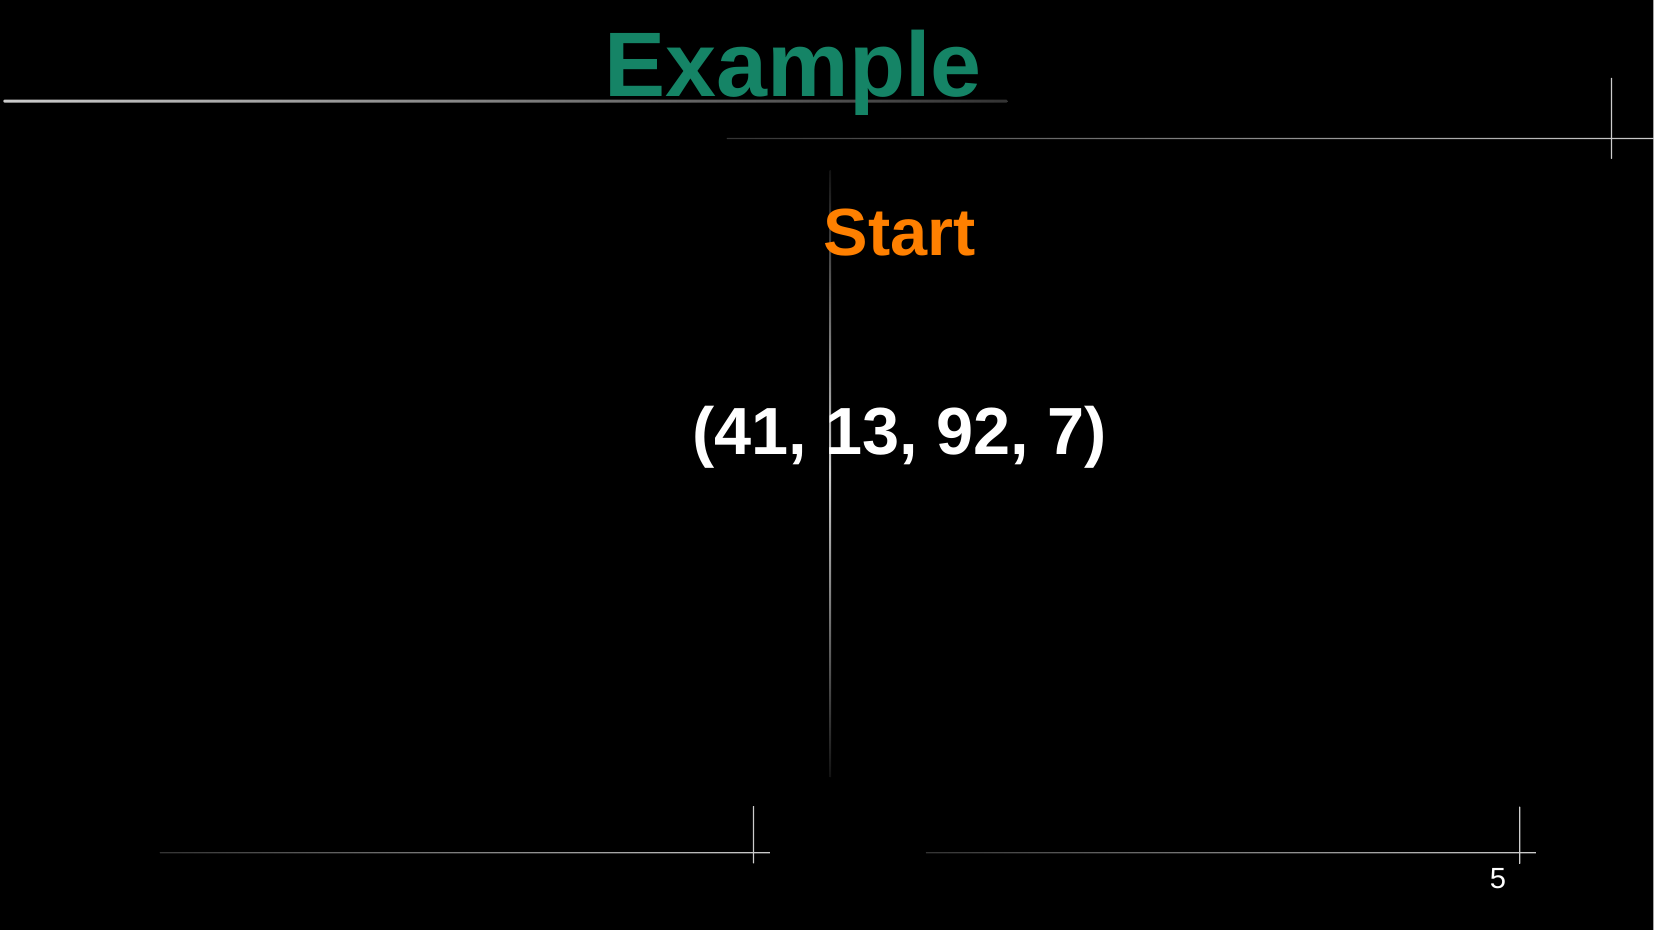

# Example
Start
(41, 13, 92, 7)
5